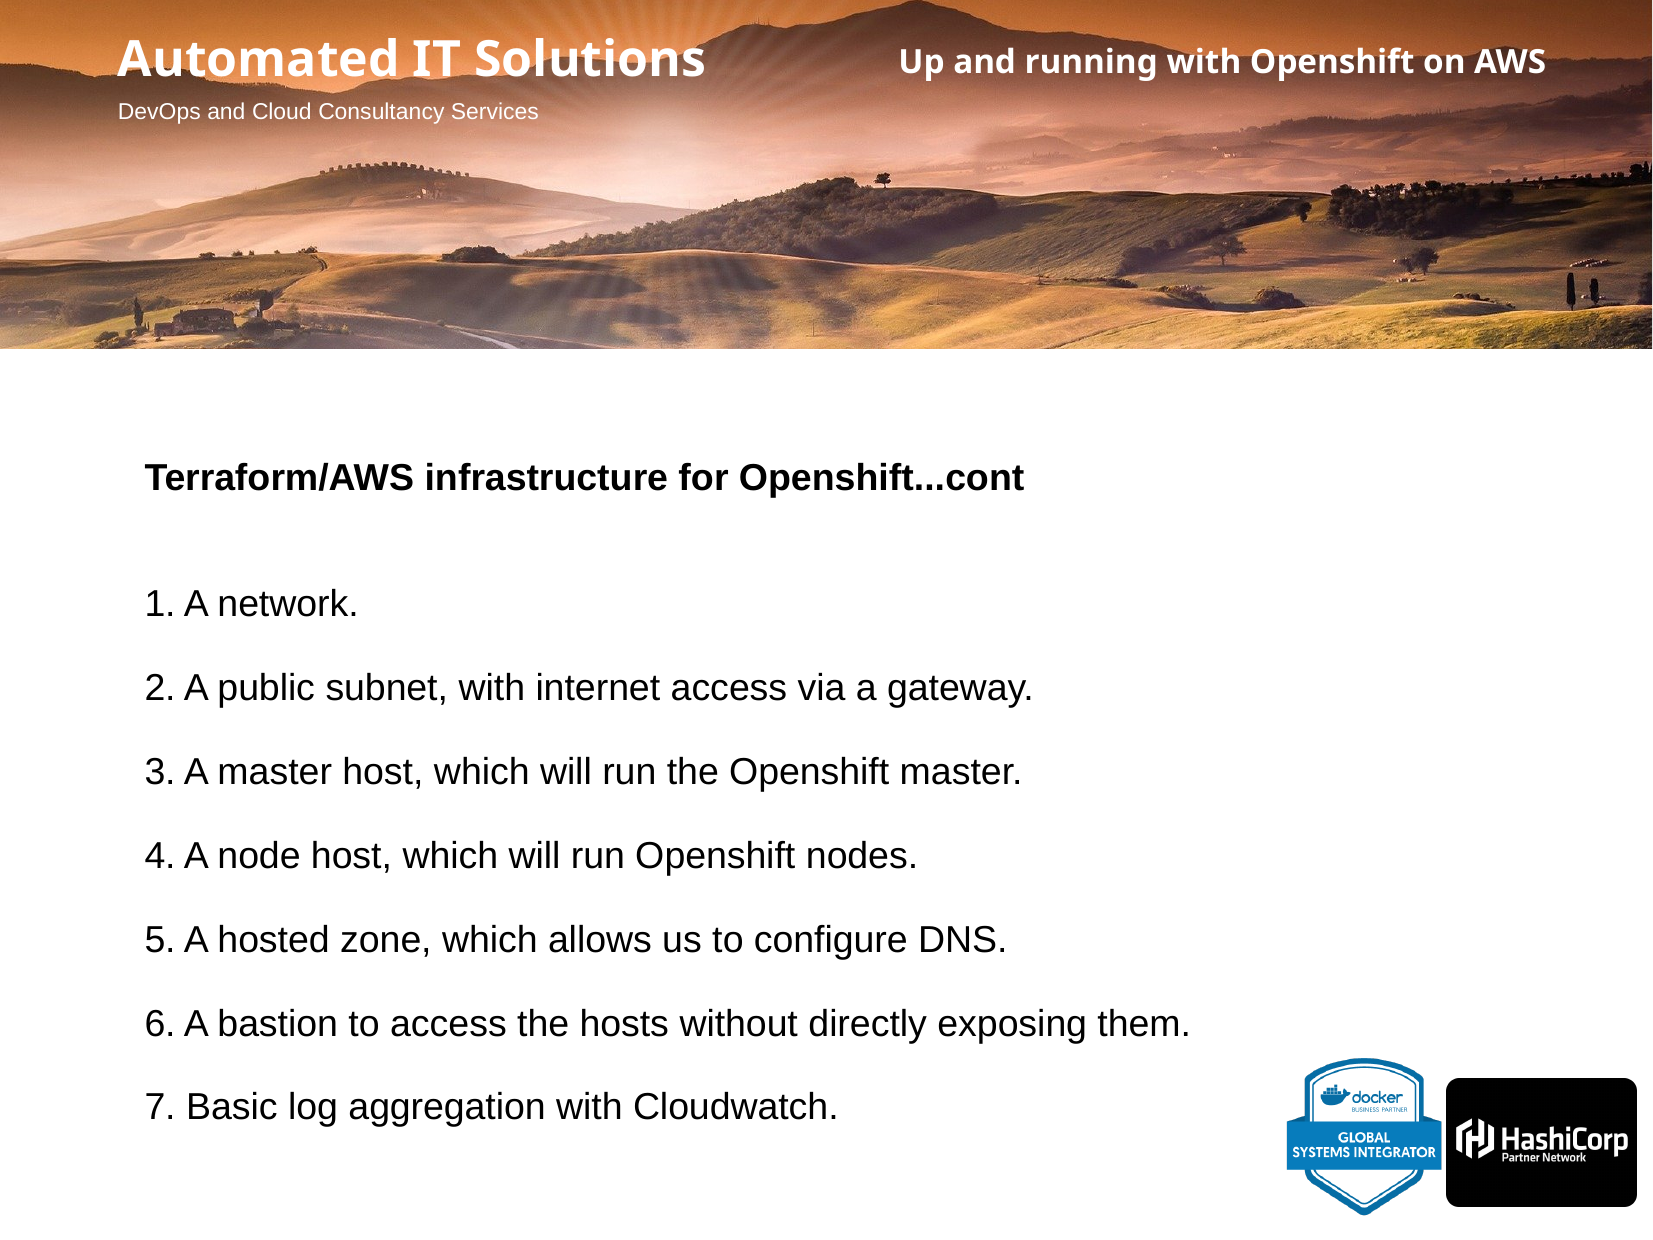

Up and running with Openshift on AWS
Terraform/AWS infrastructure for Openshift...cont
1. A network.
2. A public subnet, with internet access via a gateway.
3. A master host, which will run the Openshift master.
4. A node host, which will run Openshift nodes.
5. A hosted zone, which allows us to configure DNS.
6. A bastion to access the hosts without directly exposing them.
7. Basic log aggregation with Cloudwatch.